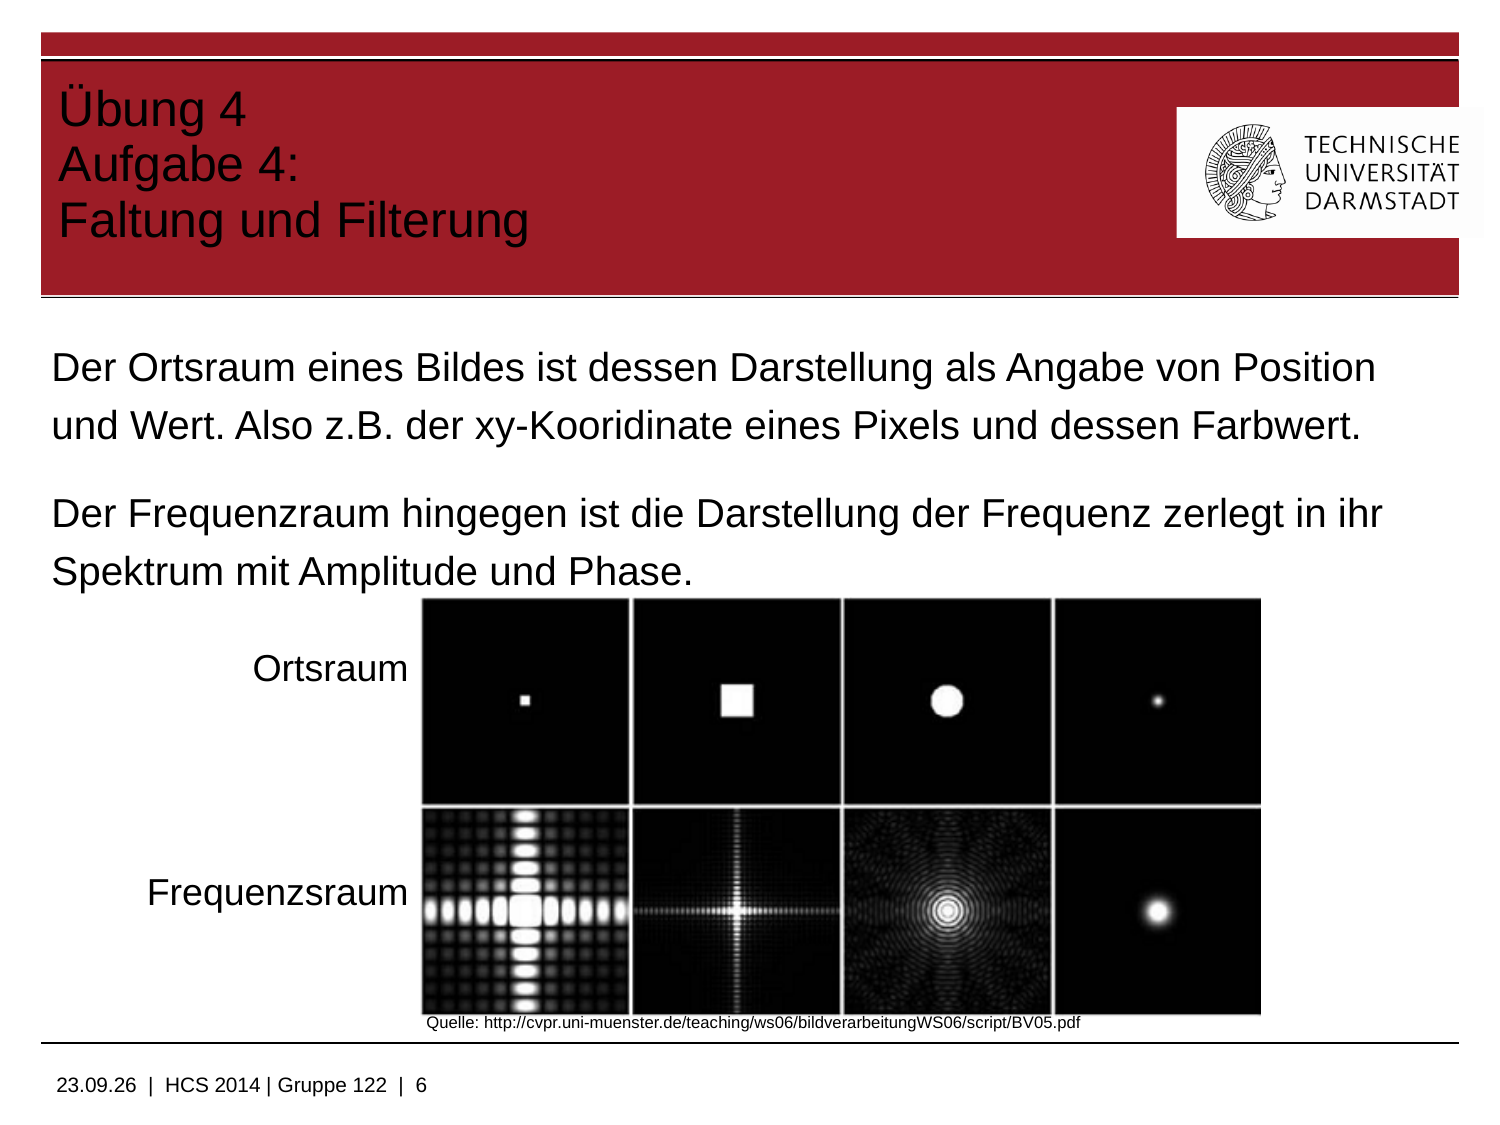

# Übung 4 Aufgabe 4: Faltung und Filterung
Der Ortsraum eines Bildes ist dessen Darstellung als Angabe von Position und Wert. Also z.B. der xy-Kooridinate eines Pixels und dessen Farbwert.
Der Frequenzraum hingegen ist die Darstellung der Frequenz zerlegt in ihr Spektrum mit Amplitude und Phase.
Ortsraum
Frequenzsraum
Quelle: http://cvpr.uni-muenster.de/teaching/ws06/bildverarbeitungWS06/script/BV05.pdf